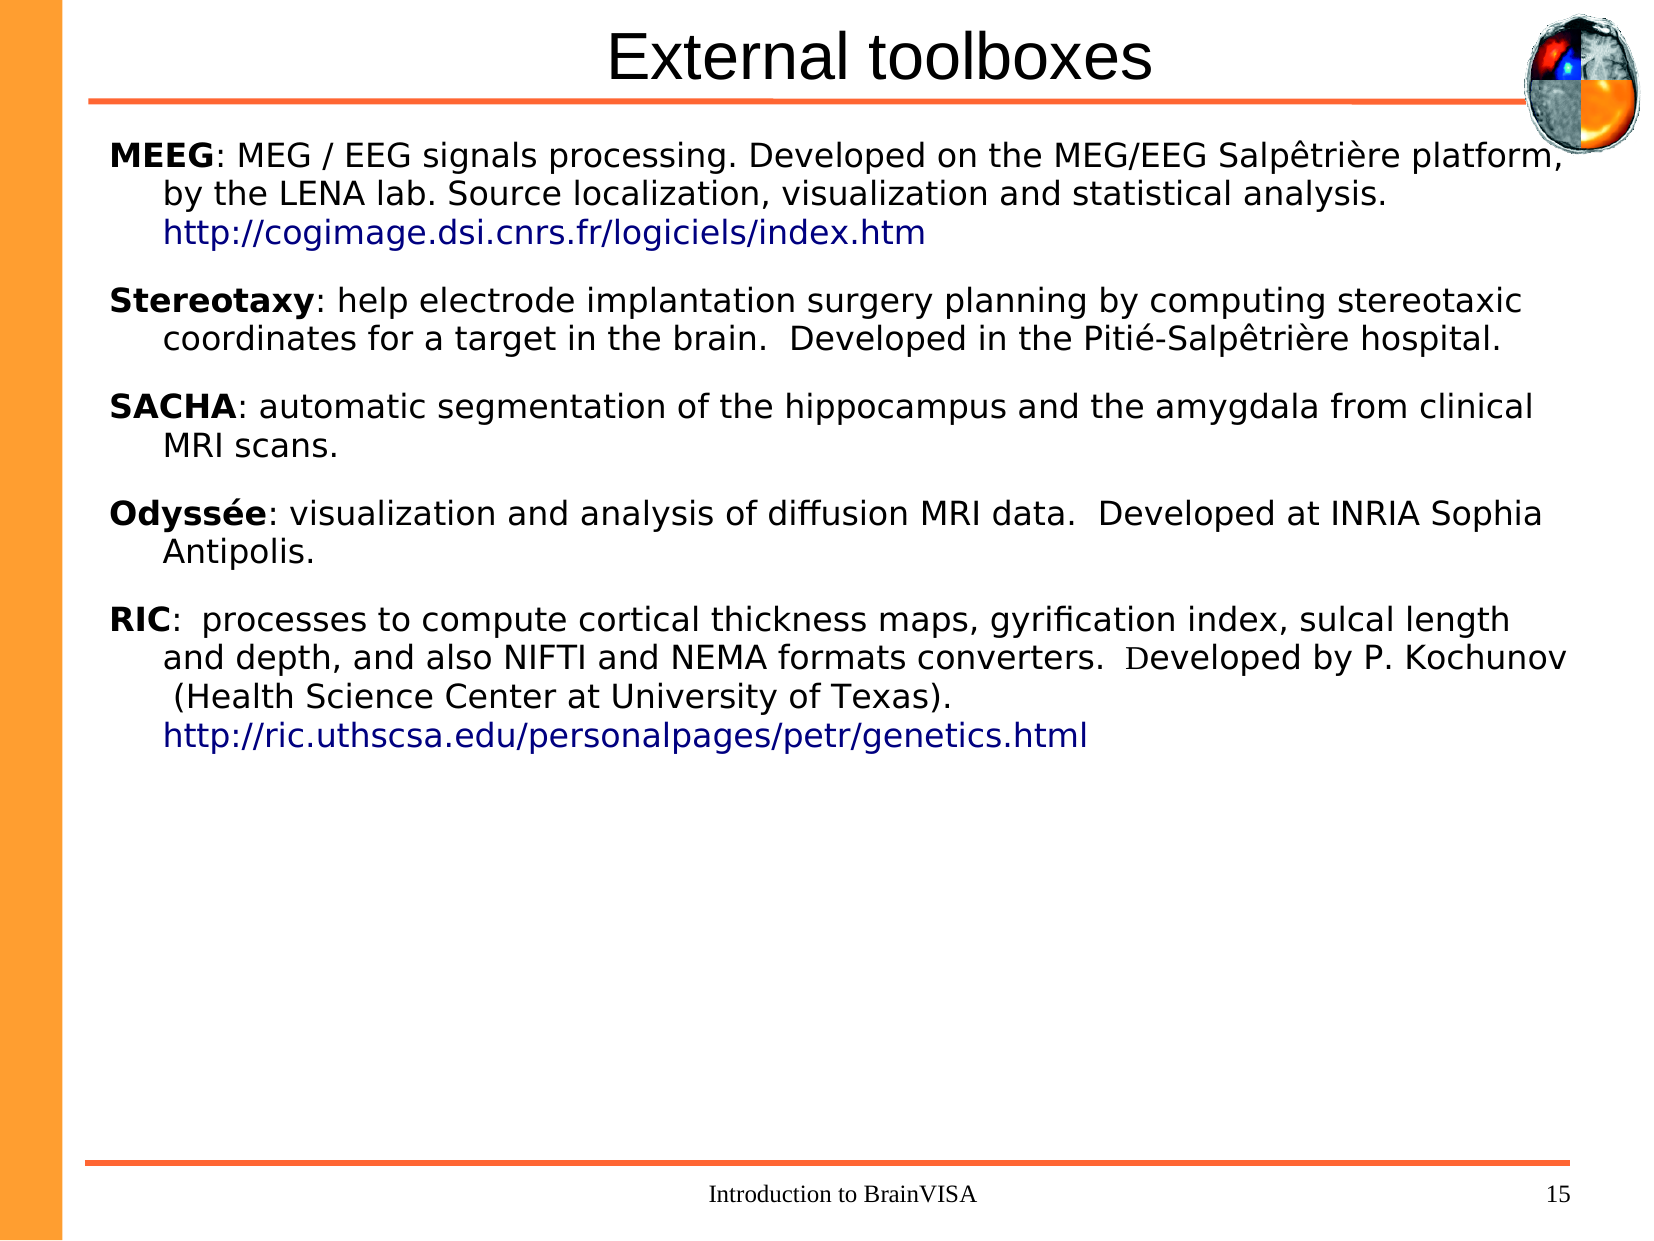

# External toolboxes
MEEG: MEG / EEG signals processing. Developed on the MEG/EEG Salpêtrière platform, by the LENA lab. Source localization, visualization and statistical analysis.http://cogimage.dsi.cnrs.fr/logiciels/index.htm
Stereotaxy: help electrode implantation surgery planning by computing stereotaxic coordinates for a target in the brain. Developed in the Pitié-Salpêtrière hospital.
SACHA: automatic segmentation of the hippocampus and the amygdala from clinical MRI scans.
Odyssée: visualization and analysis of diffusion MRI data. Developed at INRIA Sophia Antipolis.
RIC: processes to compute cortical thickness maps, gyrification index, sulcal length and depth, and also NIFTI and NEMA formats converters. Developed by P. Kochunov (Health Science Center at University of Texas). http://ric.uthscsa.edu/personalpages/petr/genetics.html
Introduction to BrainVISA
15